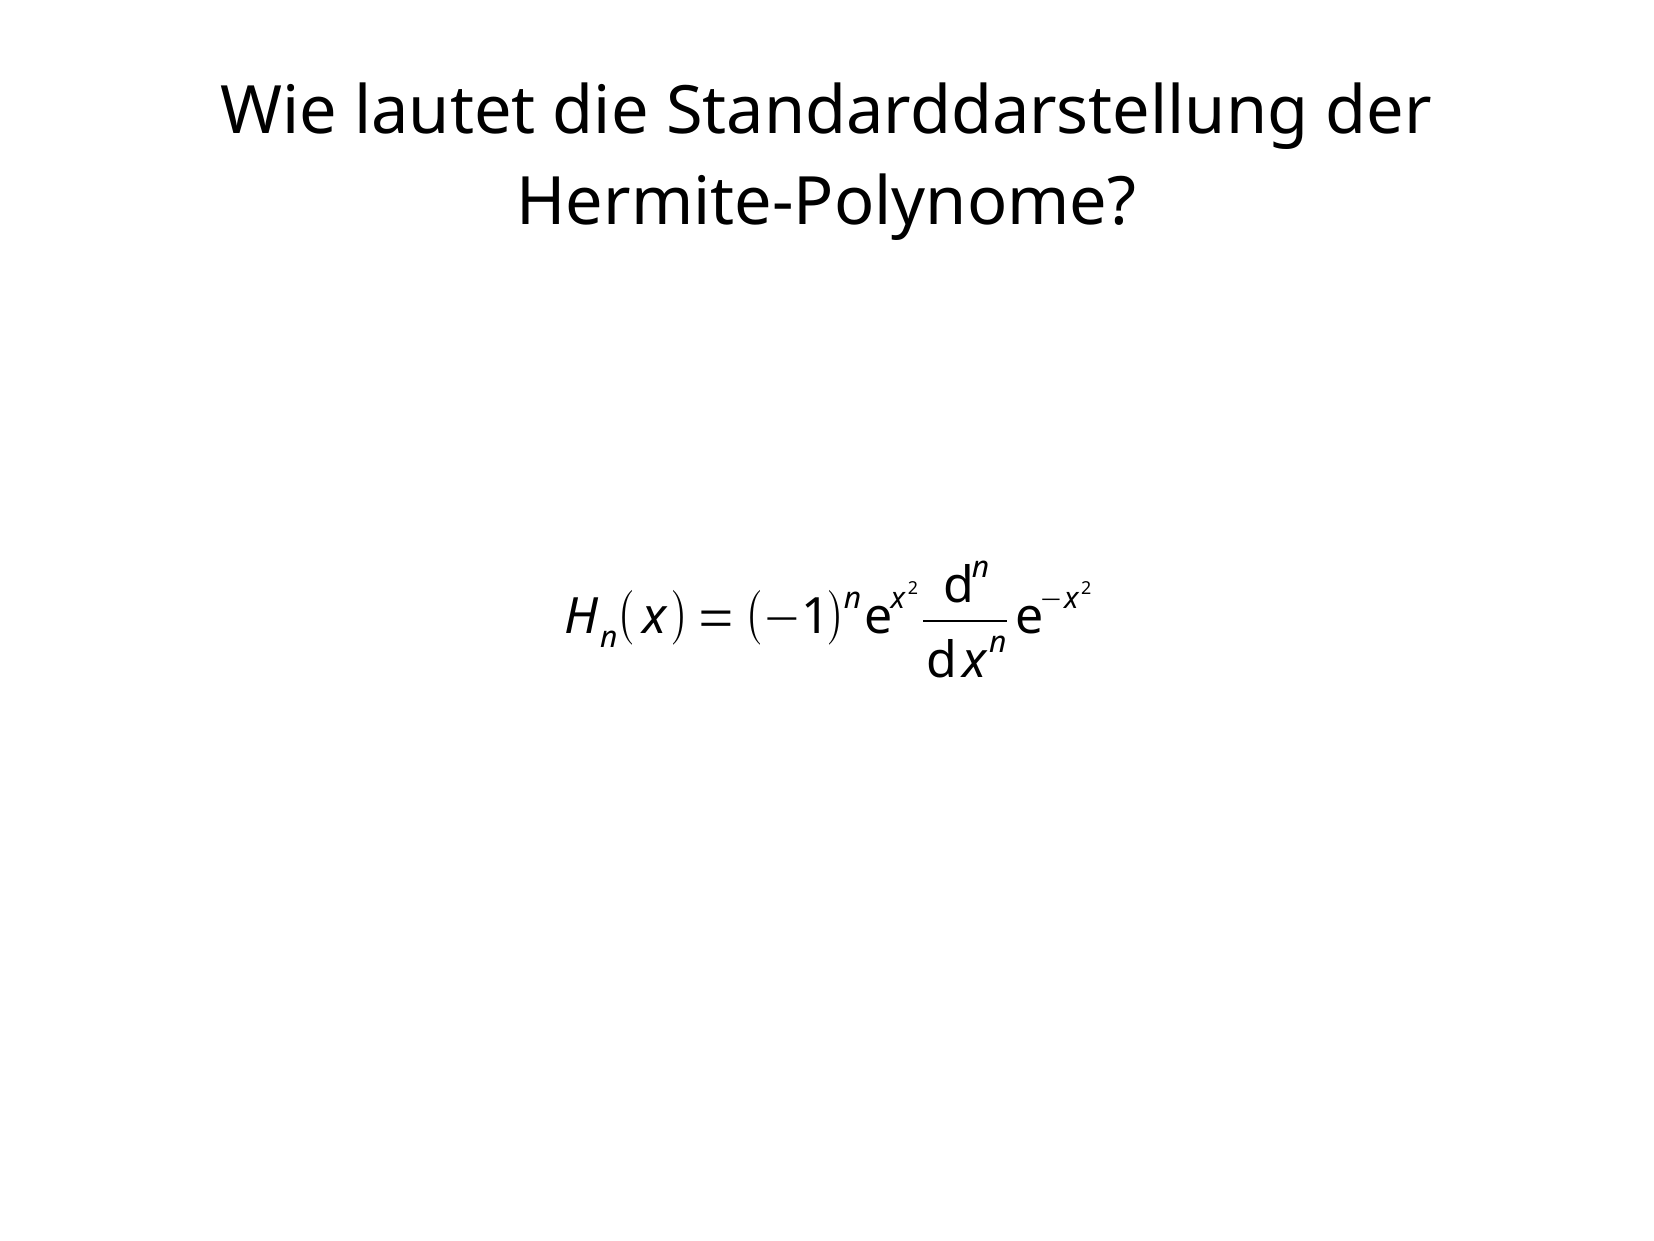

# Wie lautet die Standarddarstellung der Hermite‑Polynome?